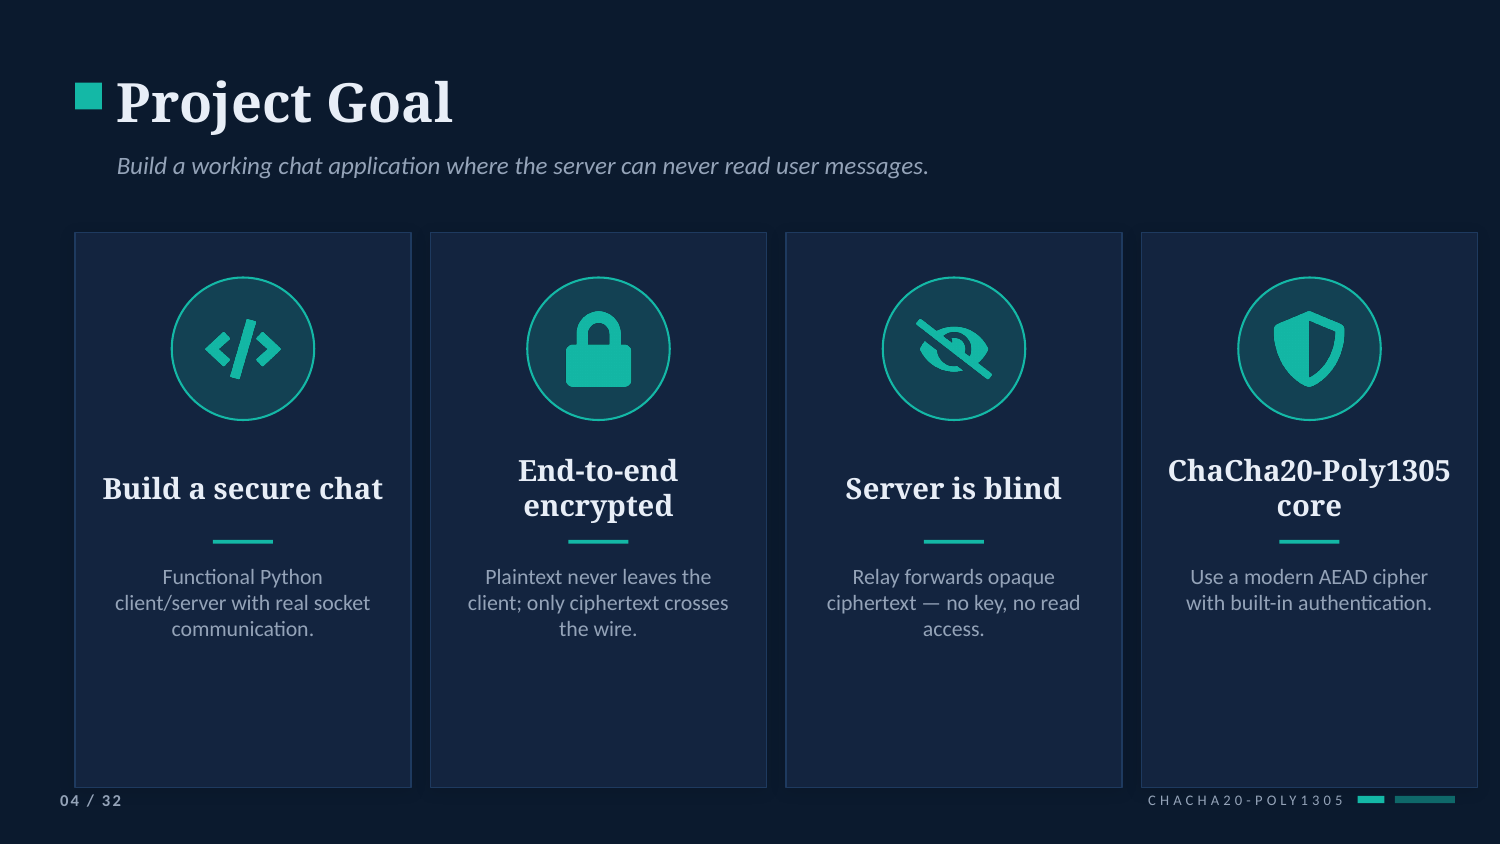

Project Goal
Build a working chat application where the server can never read user messages.
Build a secure chat
End-to-end encrypted
Server is blind
ChaCha20-Poly1305 core
Functional Python client/server with real socket communication.
Plaintext never leaves the client; only ciphertext crosses the wire.
Relay forwards opaque ciphertext — no key, no read access.
Use a modern AEAD cipher with built-in authentication.
04 / 32
CHACHA20-POLY1305